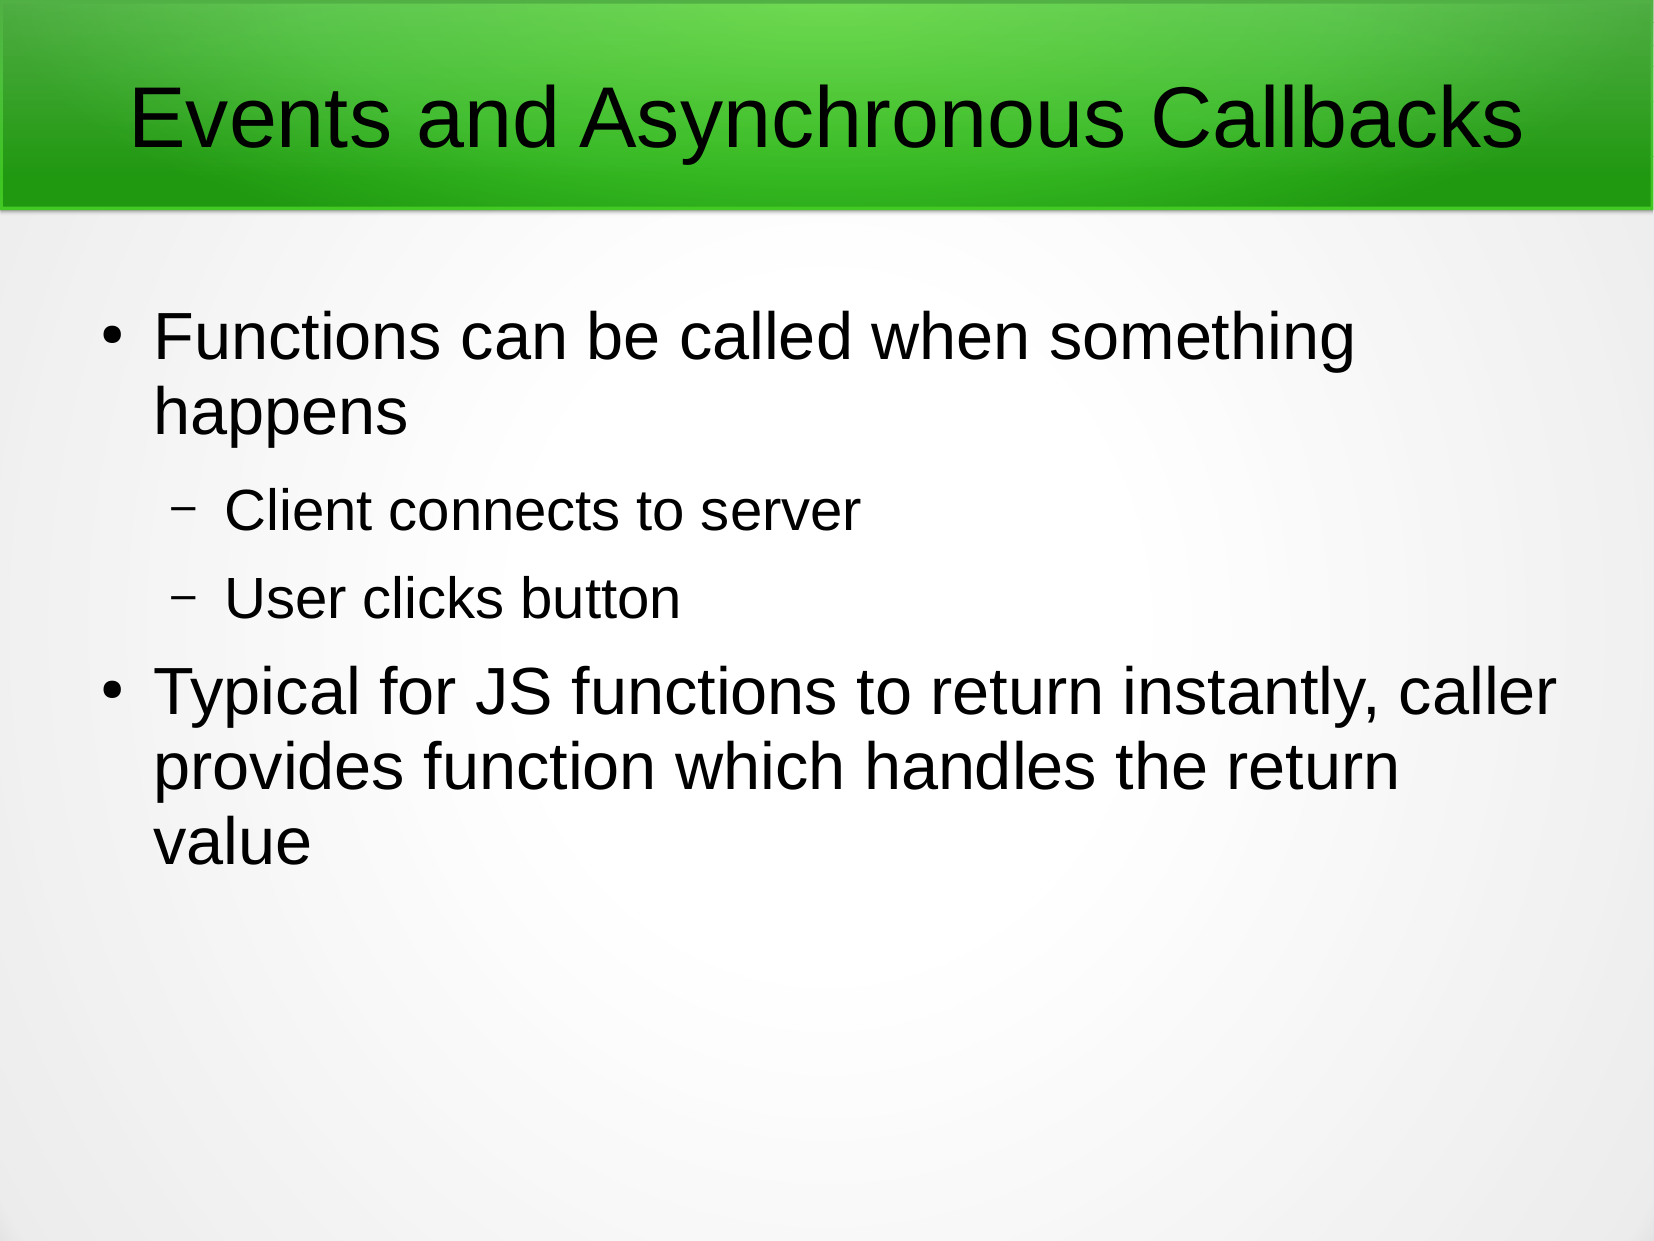

# Events and Asynchronous Callbacks
Functions can be called when something happens
Client connects to server
User clicks button
Typical for JS functions to return instantly, caller provides function which handles the return value